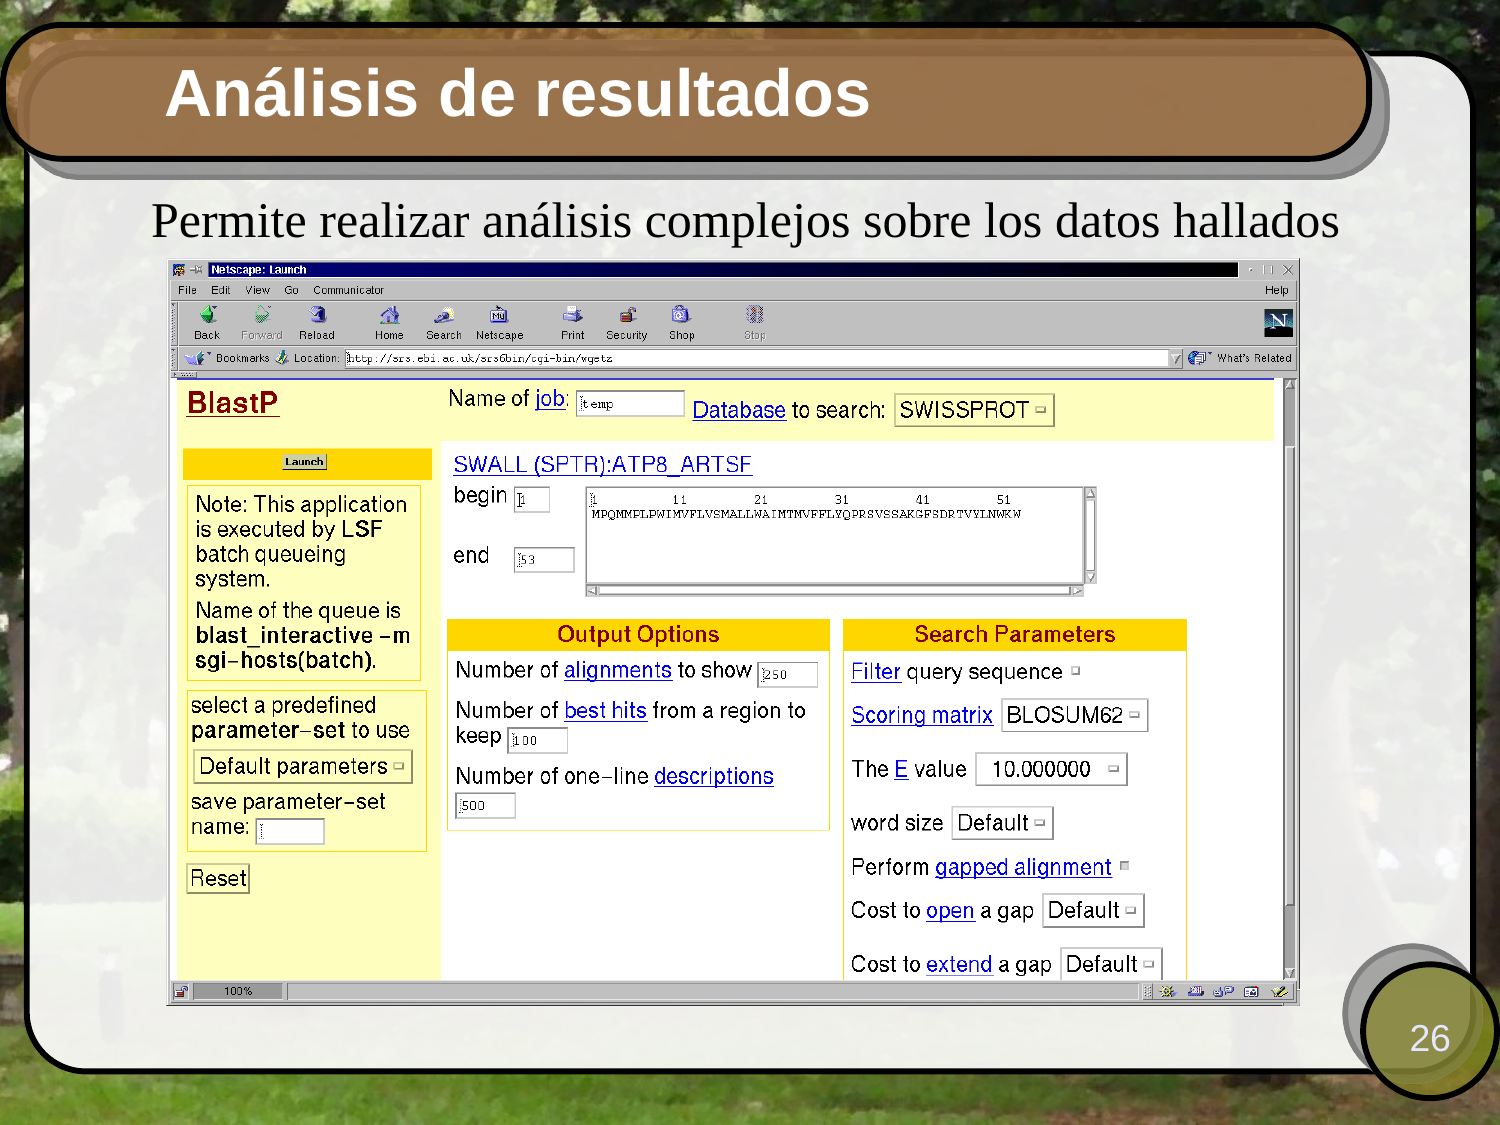

# Análisis de resultados
Permite realizar análisis complejos sobre los datos hallados
26